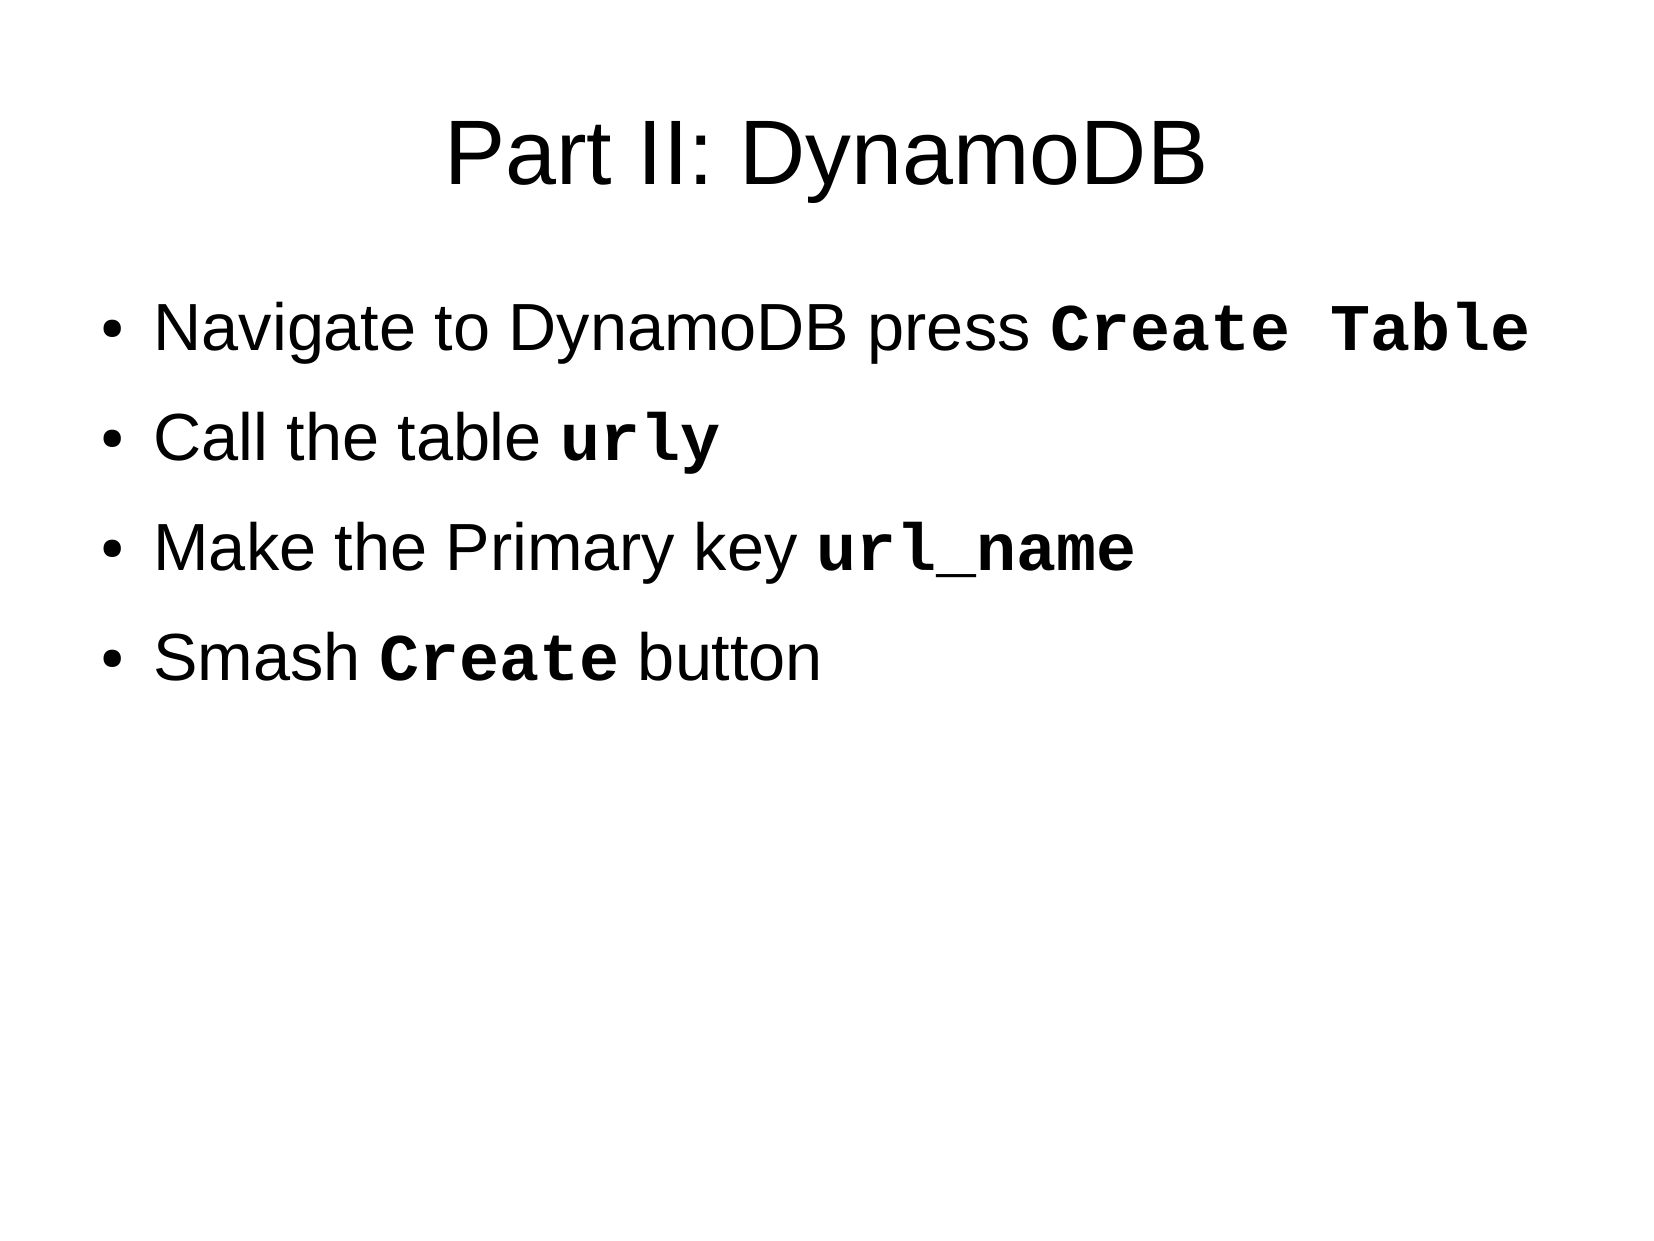

# Part II: DynamoDB
Navigate to DynamoDB press Create Table
Call the table urly
Make the Primary key url_name
Smash Create button